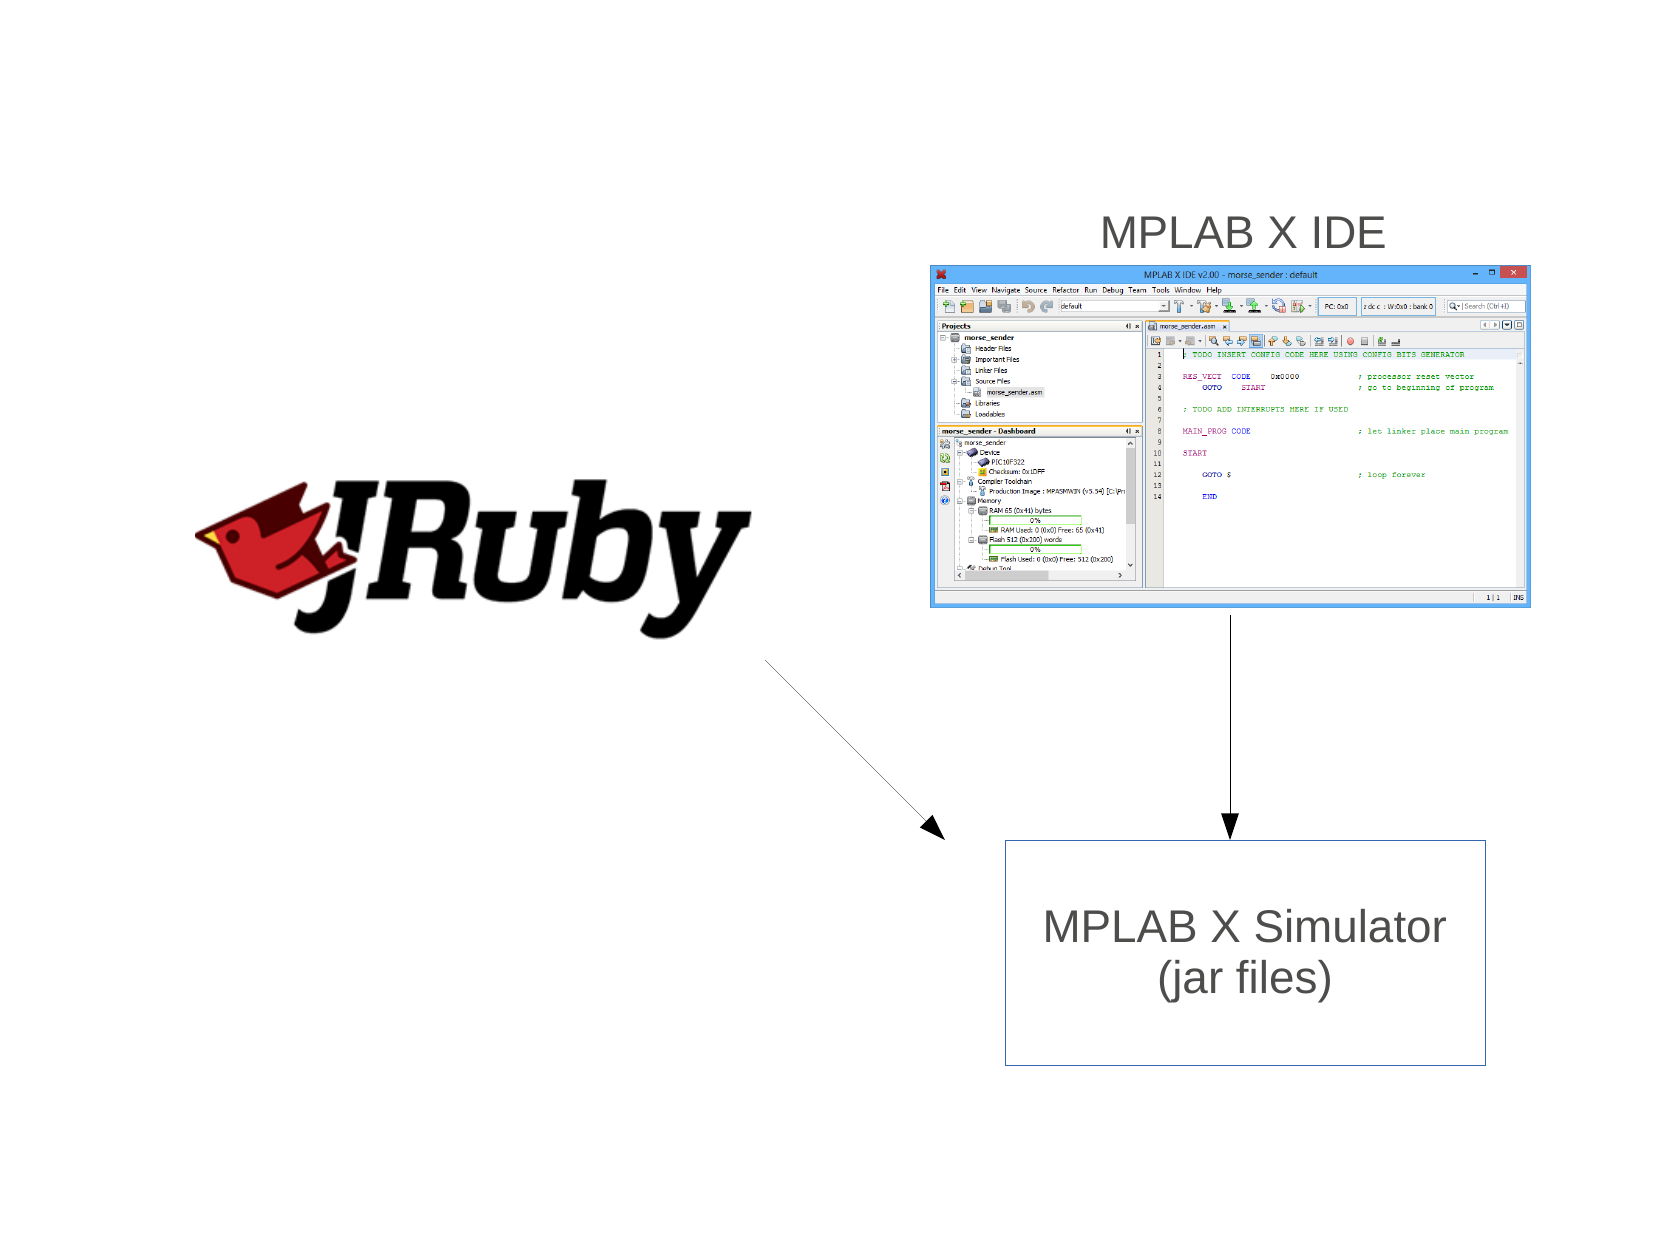

MPLAB X IDE
MPLAB X Simulator
(jar files)